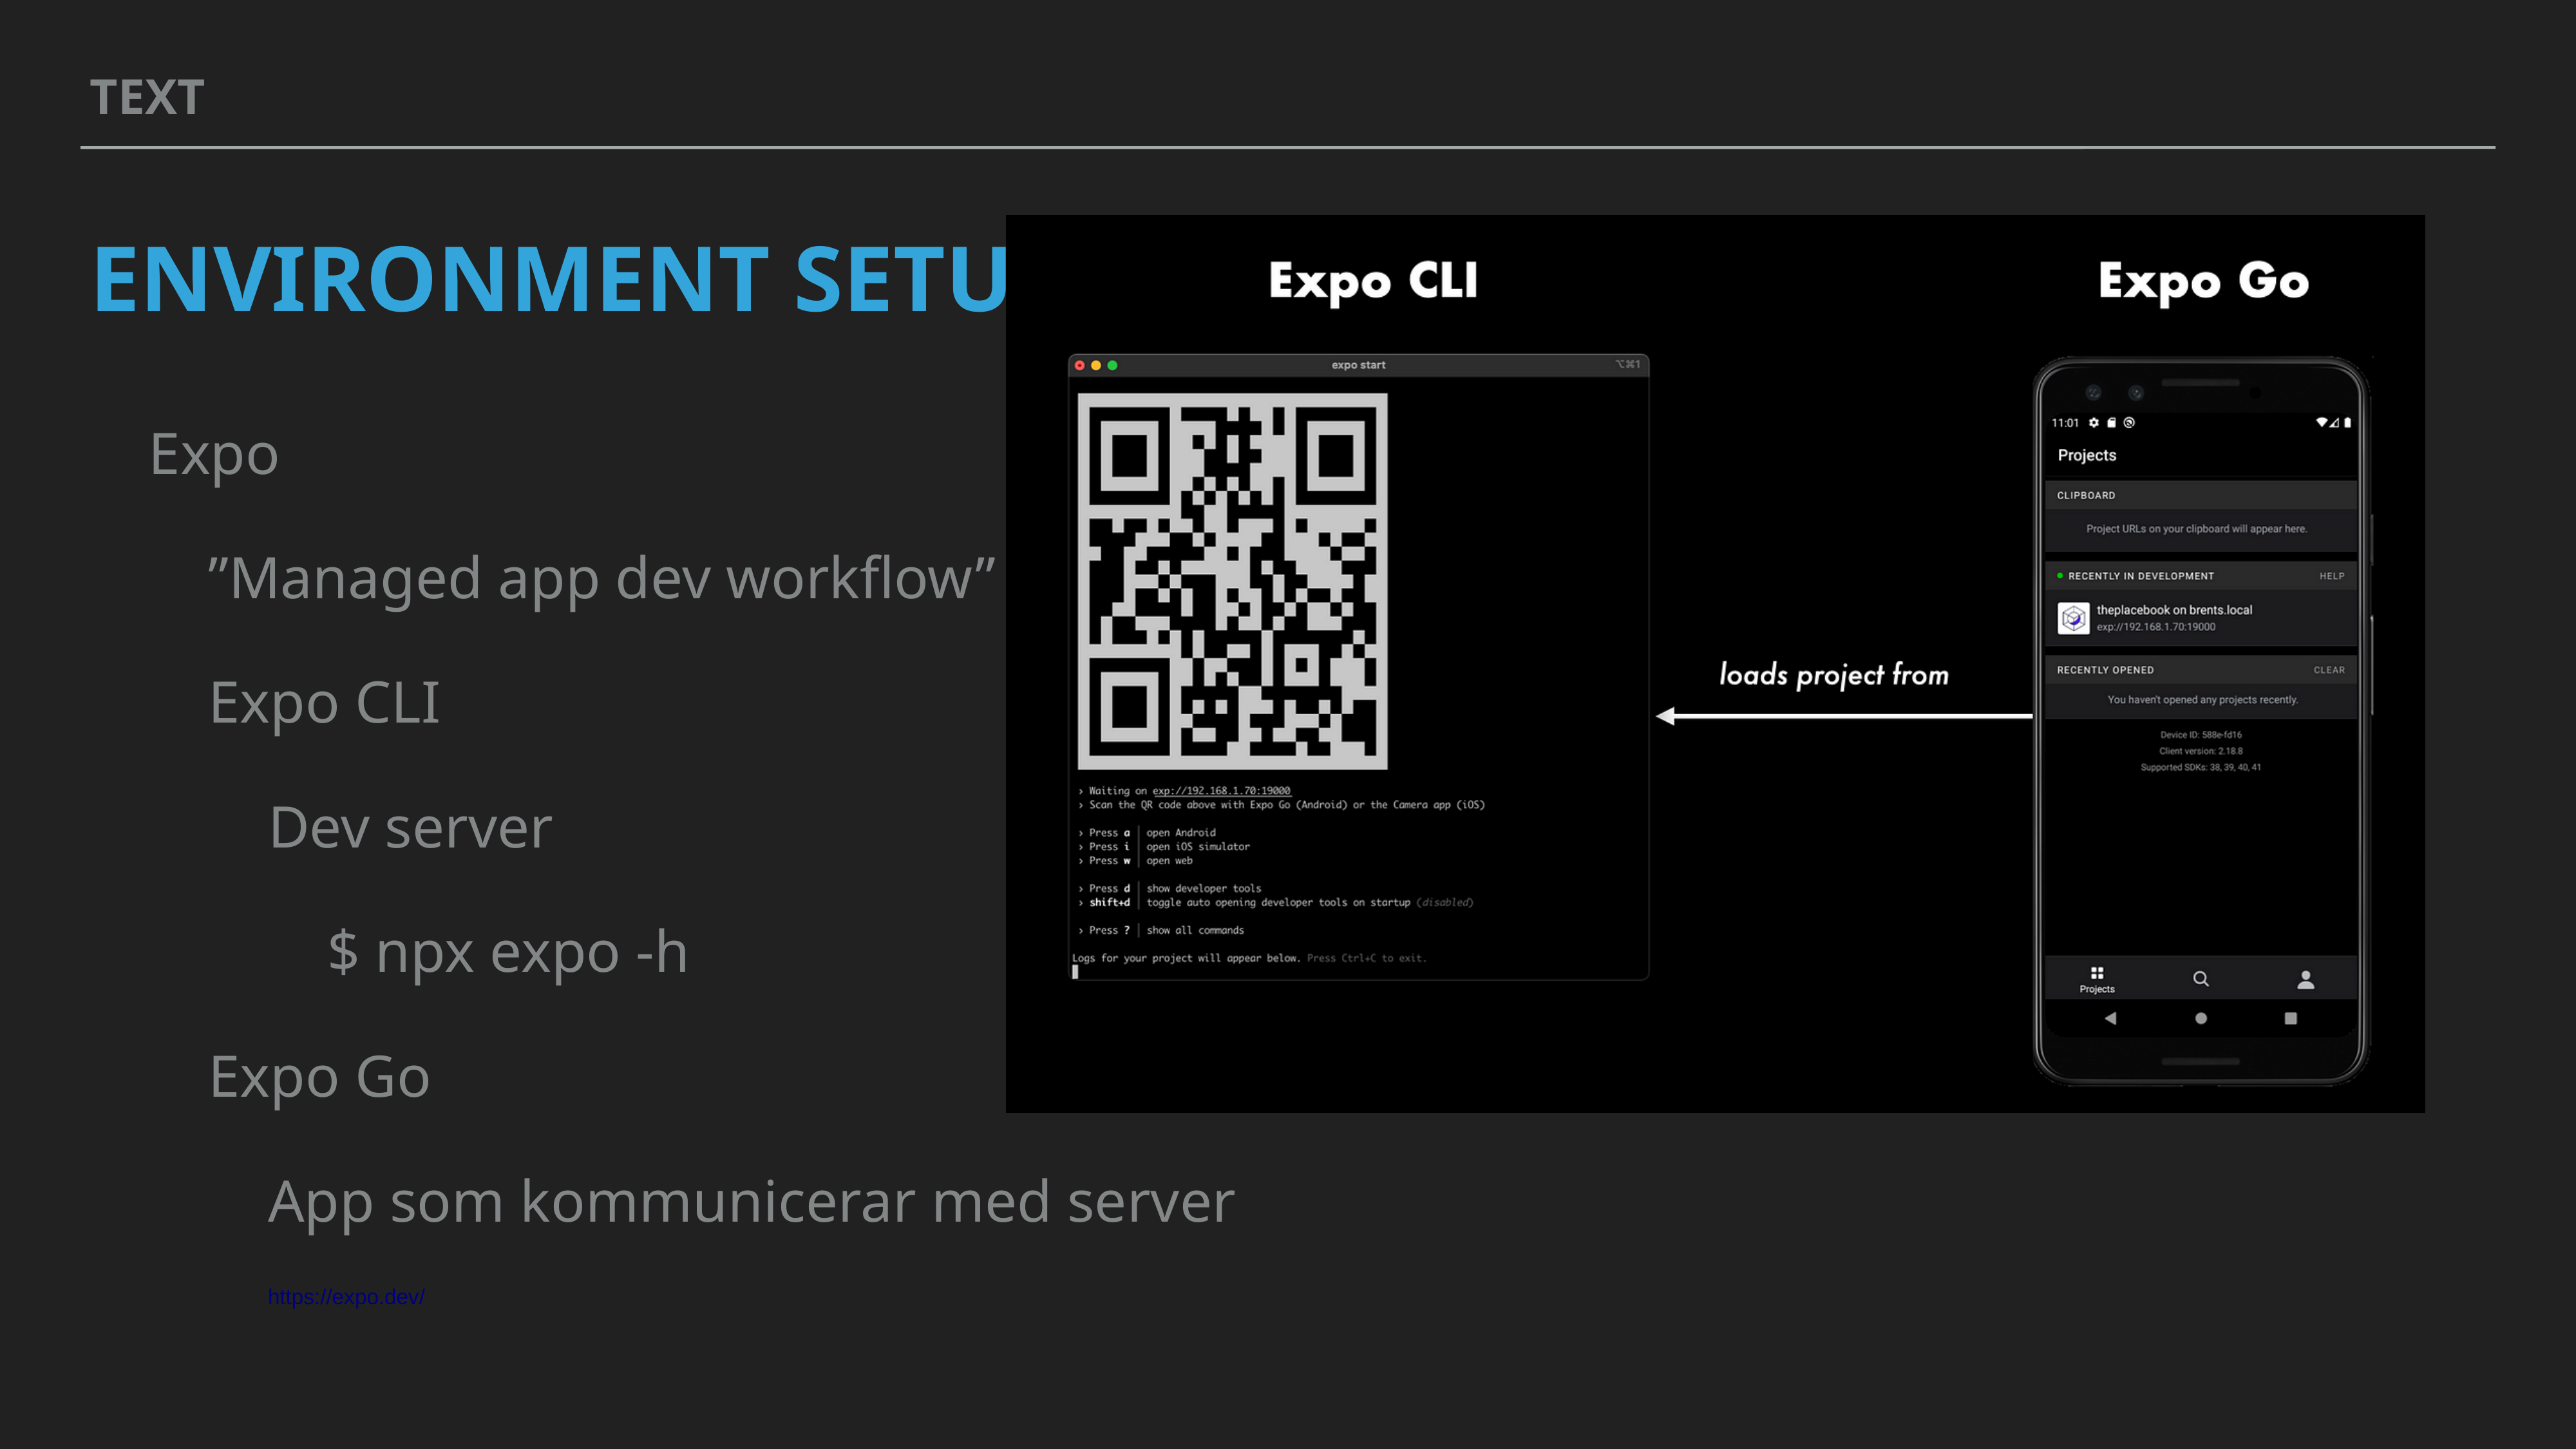

Environment Setup
Expo
”Managed app dev workflow”
Expo CLI
Dev server
$ npx expo -h
Expo Go
App som kommunicerar med server
https://expo.dev/